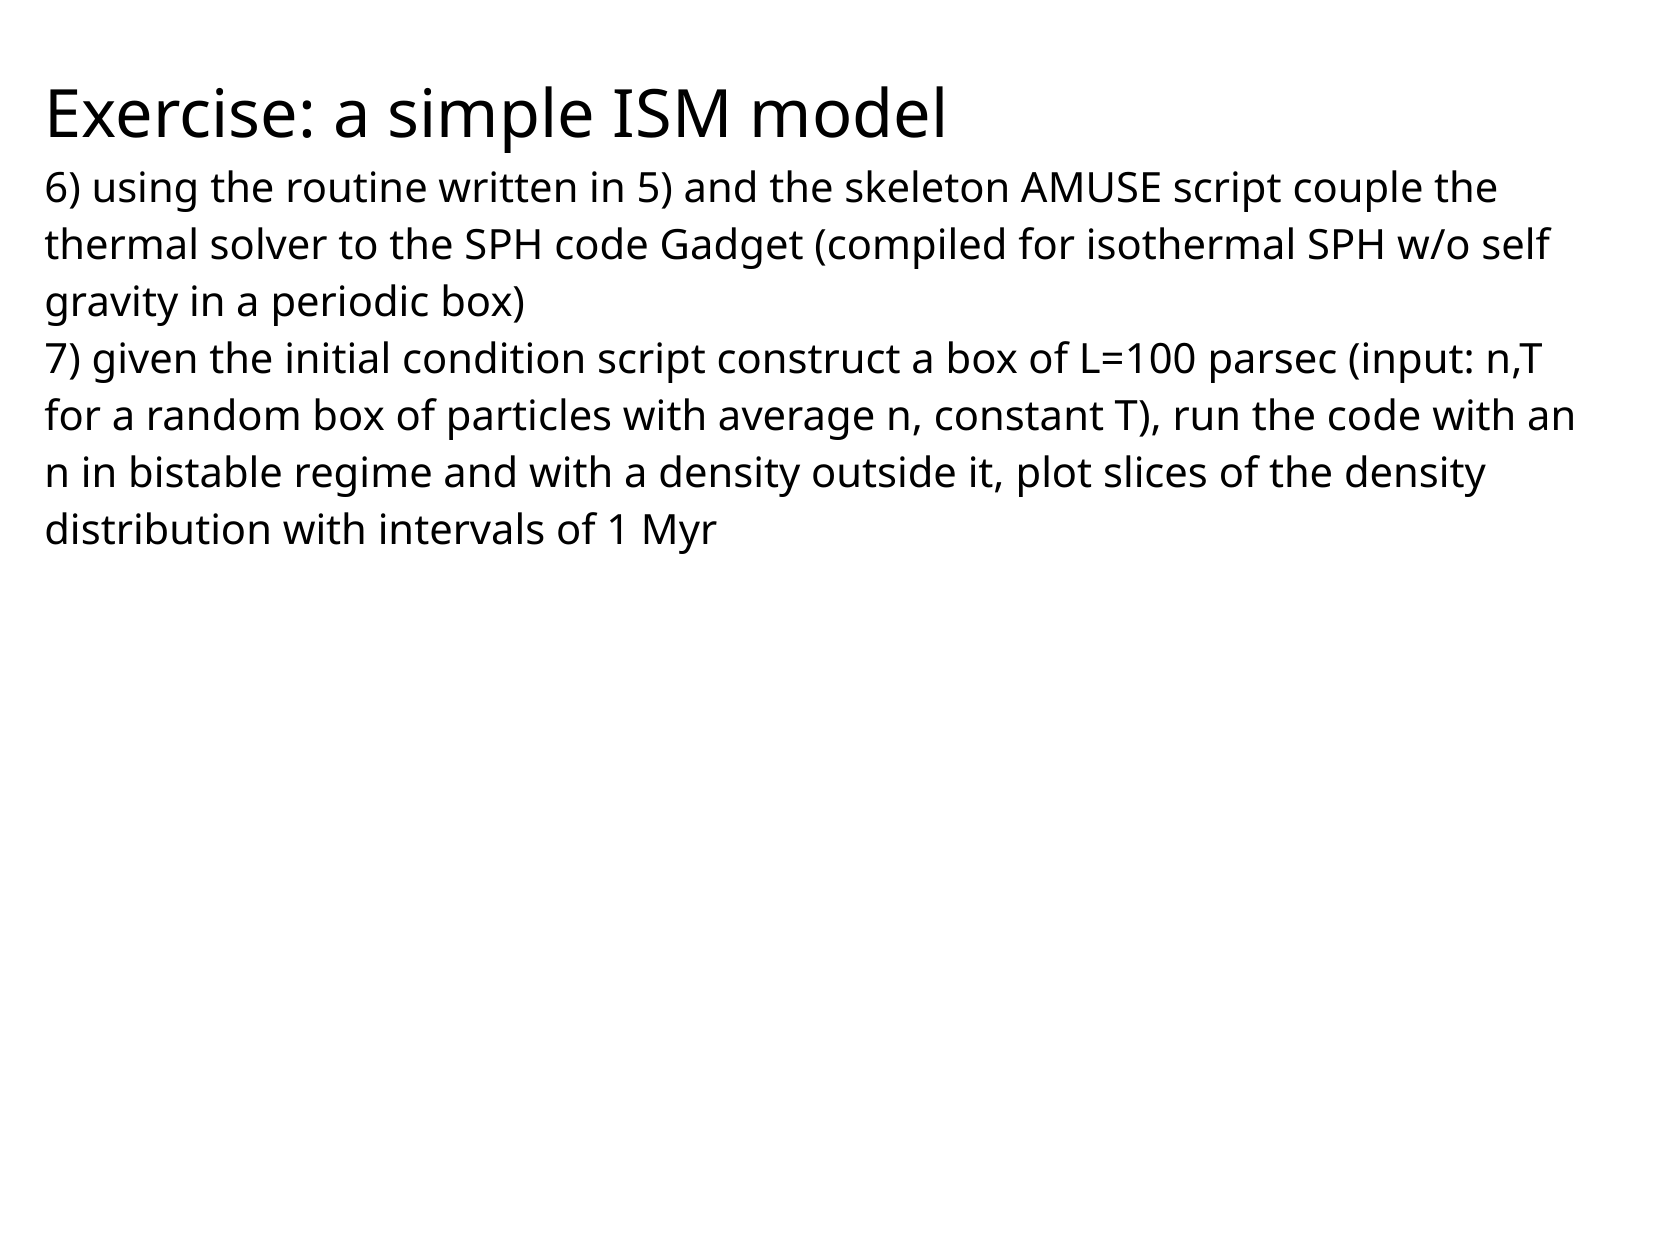

Exercise: a simple ISM model
6) using the routine written in 5) and the skeleton AMUSE script couple the thermal solver to the SPH code Gadget (compiled for isothermal SPH w/o self gravity in a periodic box)
7) given the initial condition script construct a box of L=100 parsec (input: n,T for a random box of particles with average n, constant T), run the code with an n in bistable regime and with a density outside it, plot slices of the density distribution with intervals of 1 Myr